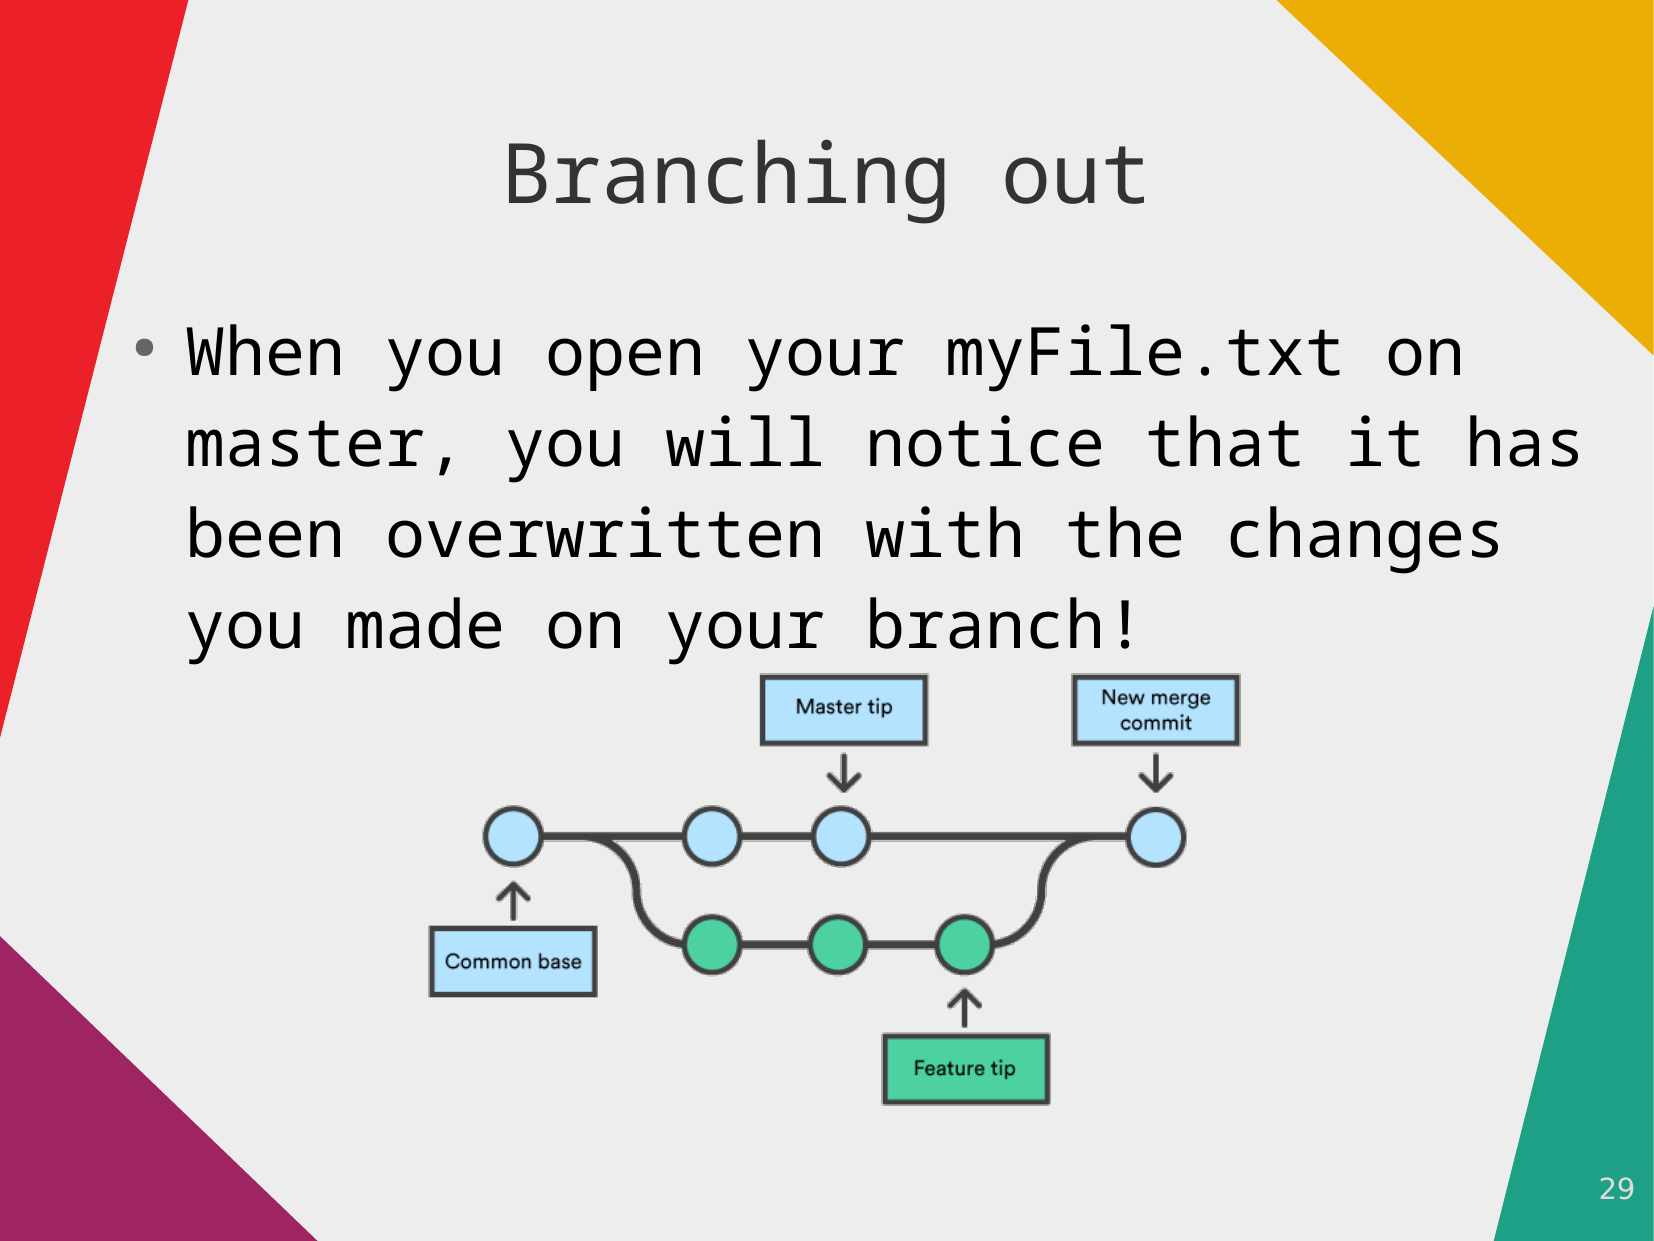

# Branching out
When you open your myFile.txt on master, you will notice that it has been overwritten with the changes you made on your branch!
29